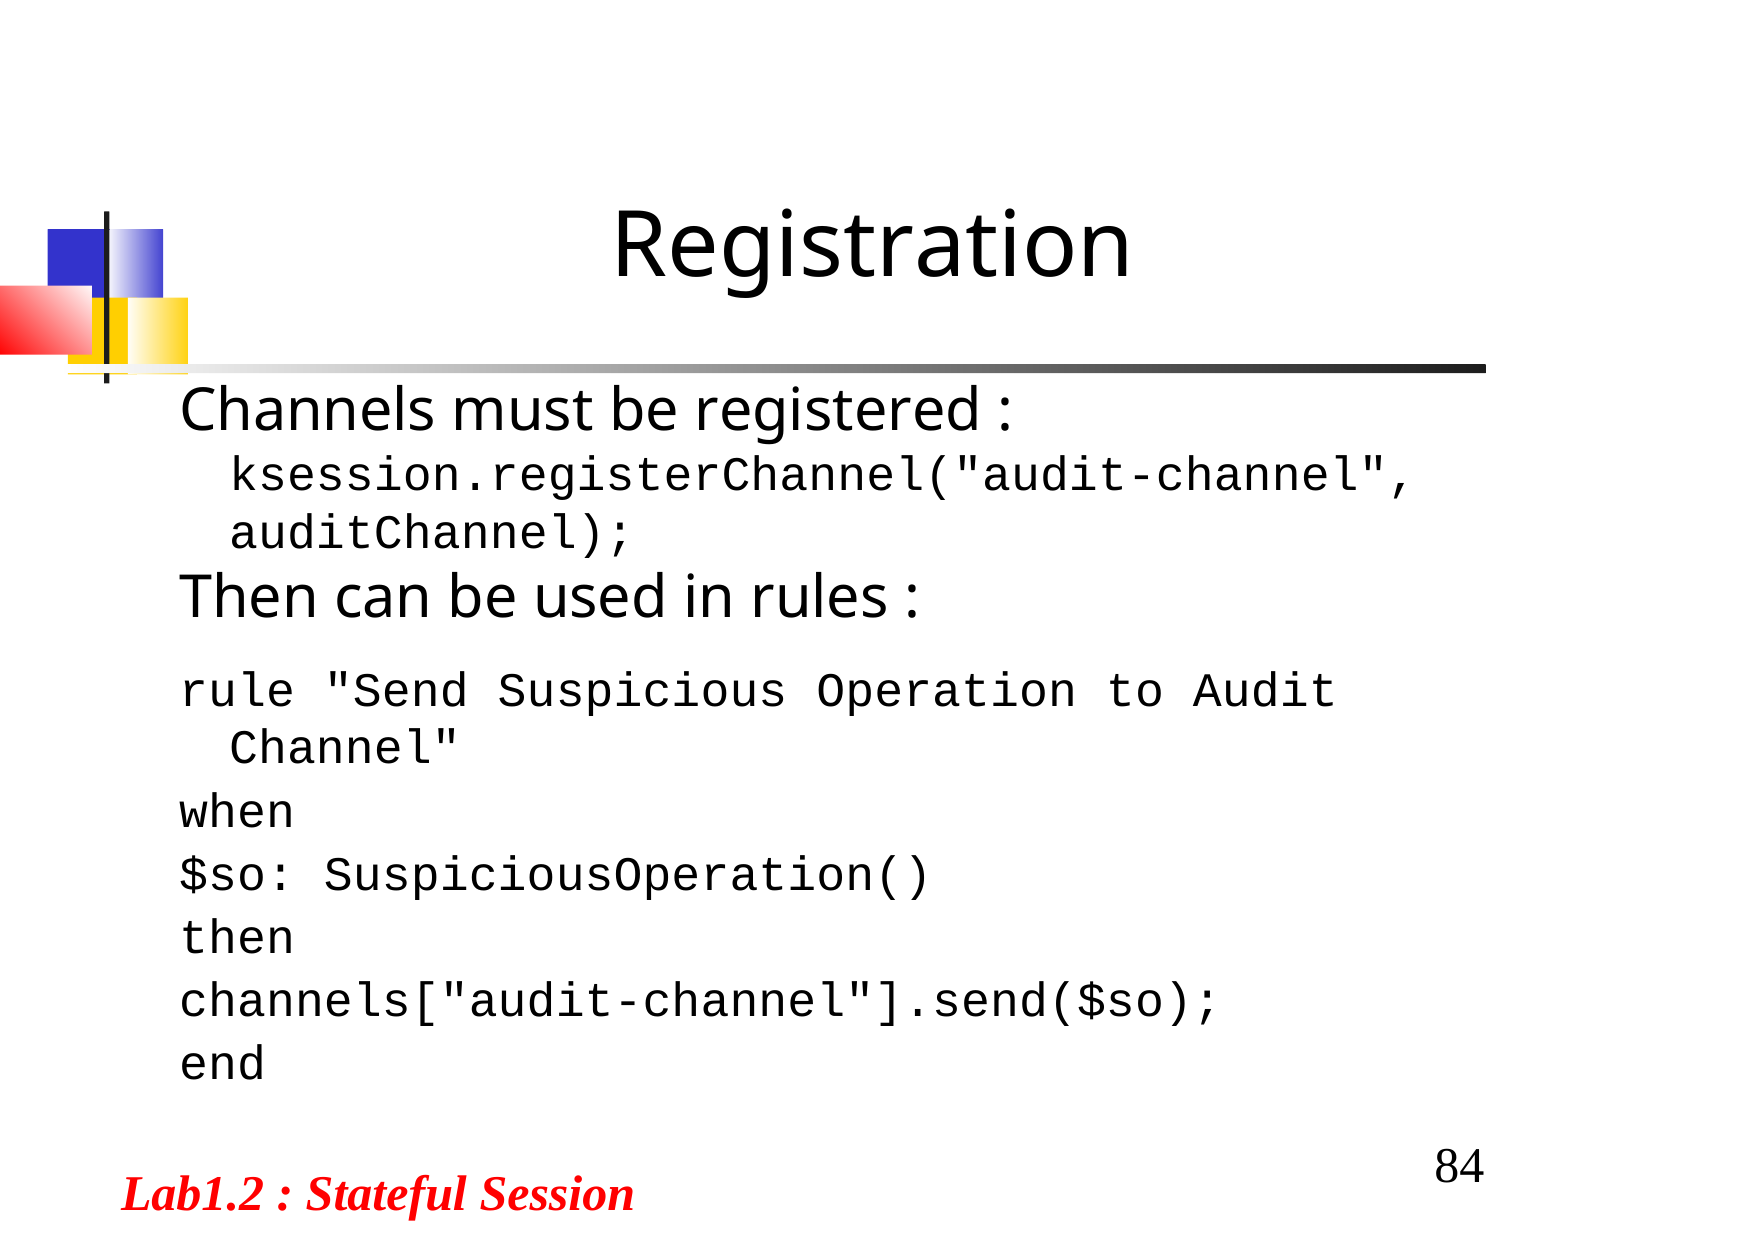

# Registration
Channels must be registered :
ksession.registerChannel("audit-channel", auditChannel);
Then can be used in rules :
rule "Send Suspicious Operation to Audit Channel"
when
$so: SuspiciousOperation()
then
channels["audit-channel"].send($so);
end
Lab1.2 : Stateful Session